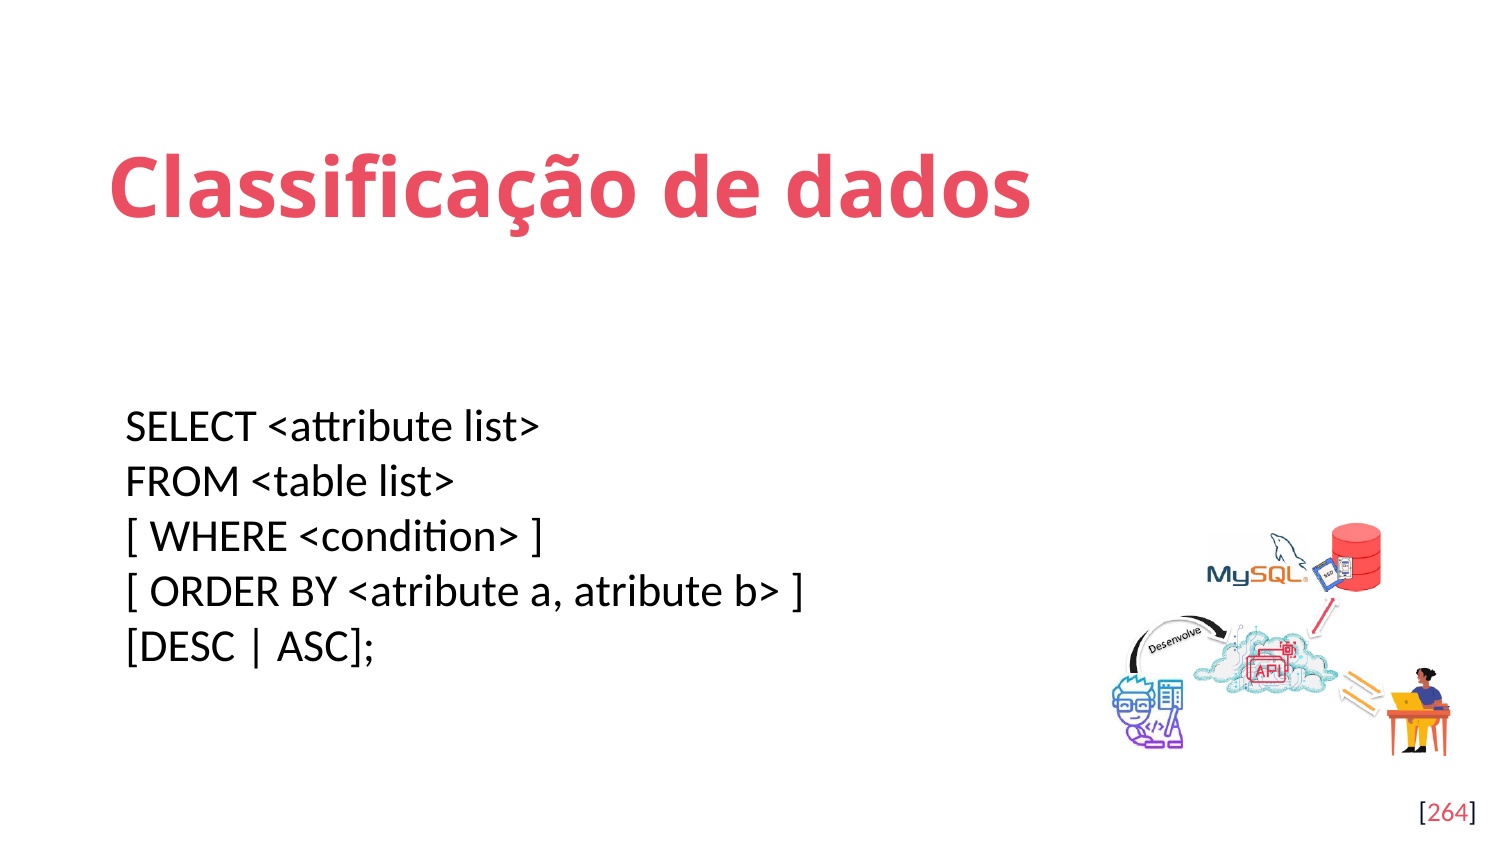

Classificação de dados
SELECT <attribute list>
FROM <table list>
[ WHERE <condition> ]
[ ORDER BY <atribute a, atribute b> ]
[DESC | ASC];